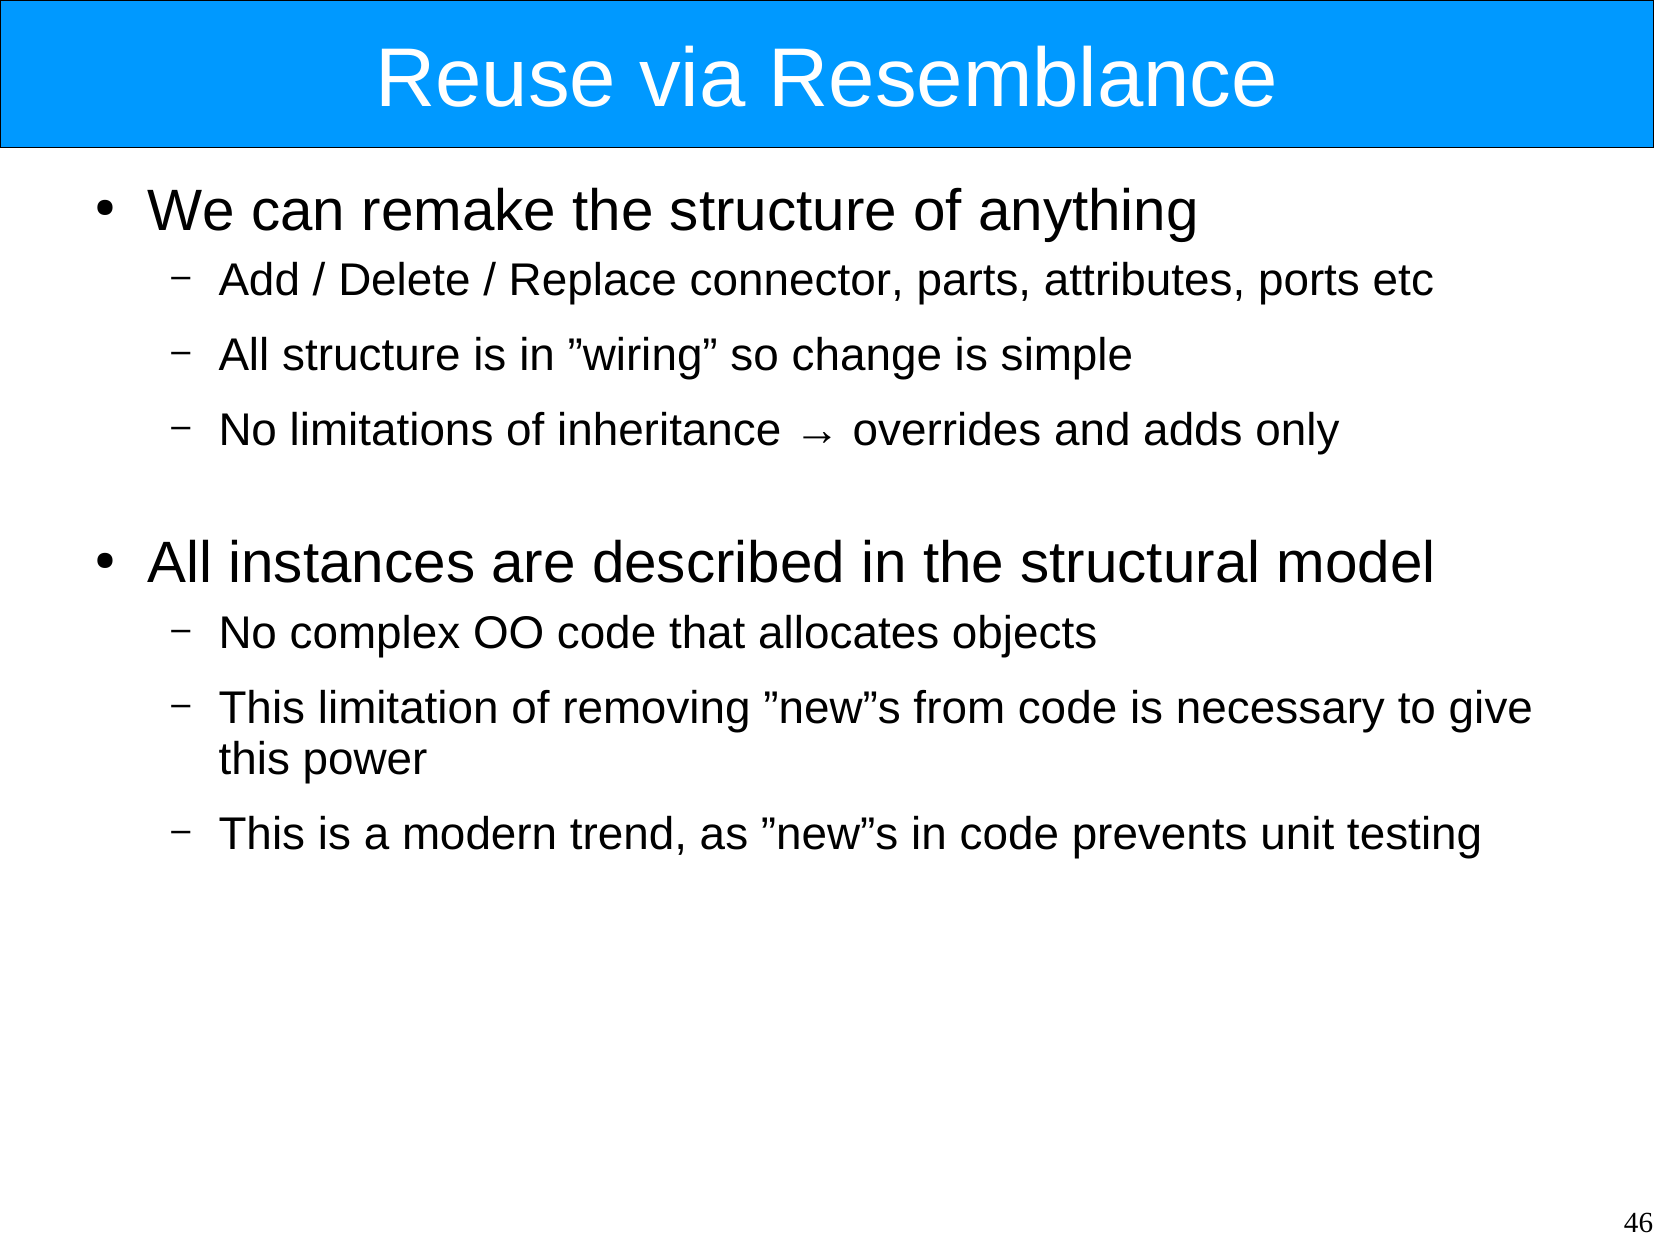

# Reuse via Resemblance
We can remake the structure of anything
Add / Delete / Replace connector, parts, attributes, ports etc
All structure is in ”wiring” so change is simple
No limitations of inheritance → overrides and adds only
All instances are described in the structural model
No complex OO code that allocates objects
This limitation of removing ”new”s from code is necessary to give this power
This is a modern trend, as ”new”s in code prevents unit testing
46